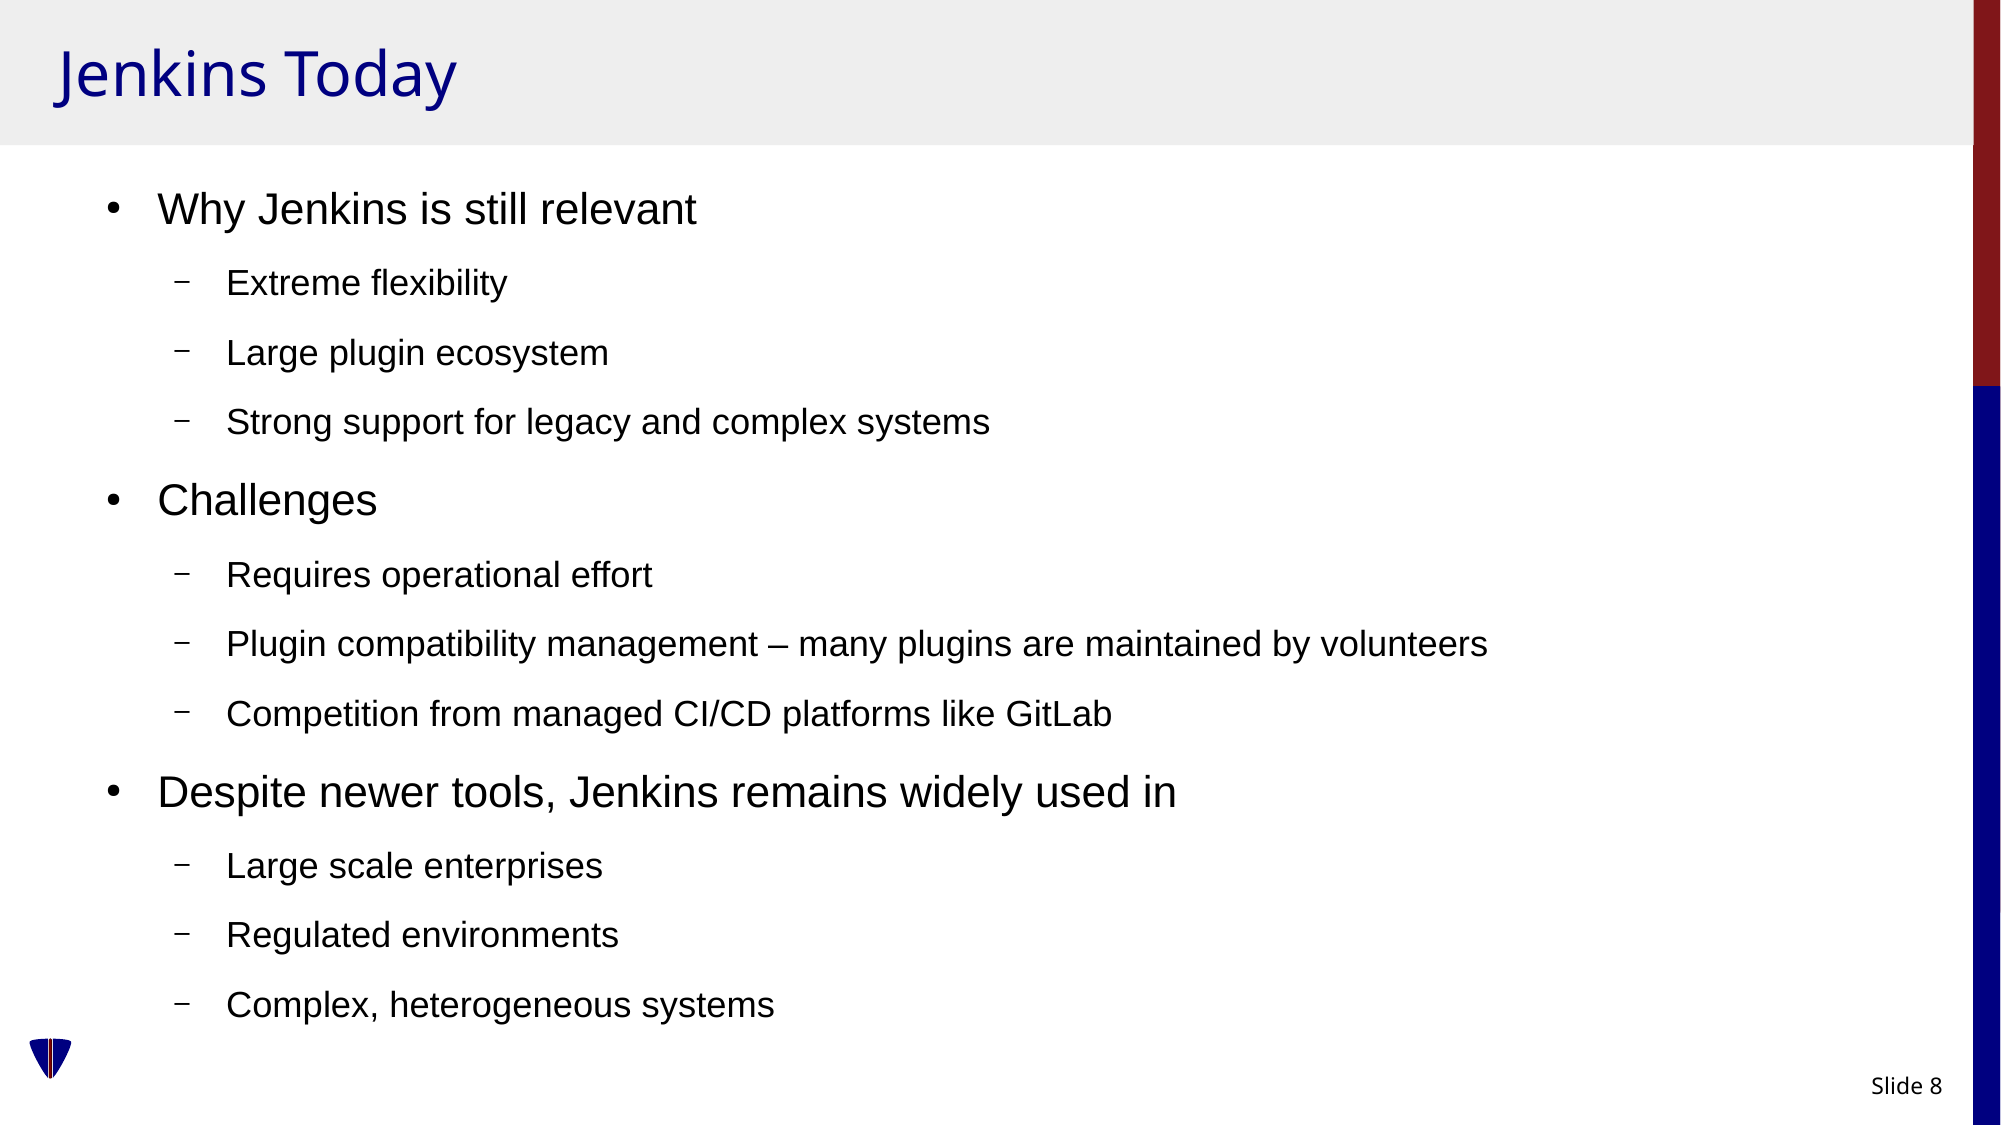

# Jenkins Today
Why Jenkins is still relevant
Extreme flexibility
Large plugin ecosystem
Strong support for legacy and complex systems
Challenges
Requires operational effort
Plugin compatibility management – many plugins are maintained by volunteers
Competition from managed CI/CD platforms like GitLab
Despite newer tools, Jenkins remains widely used in
Large scale enterprises
Regulated environments
Complex, heterogeneous systems